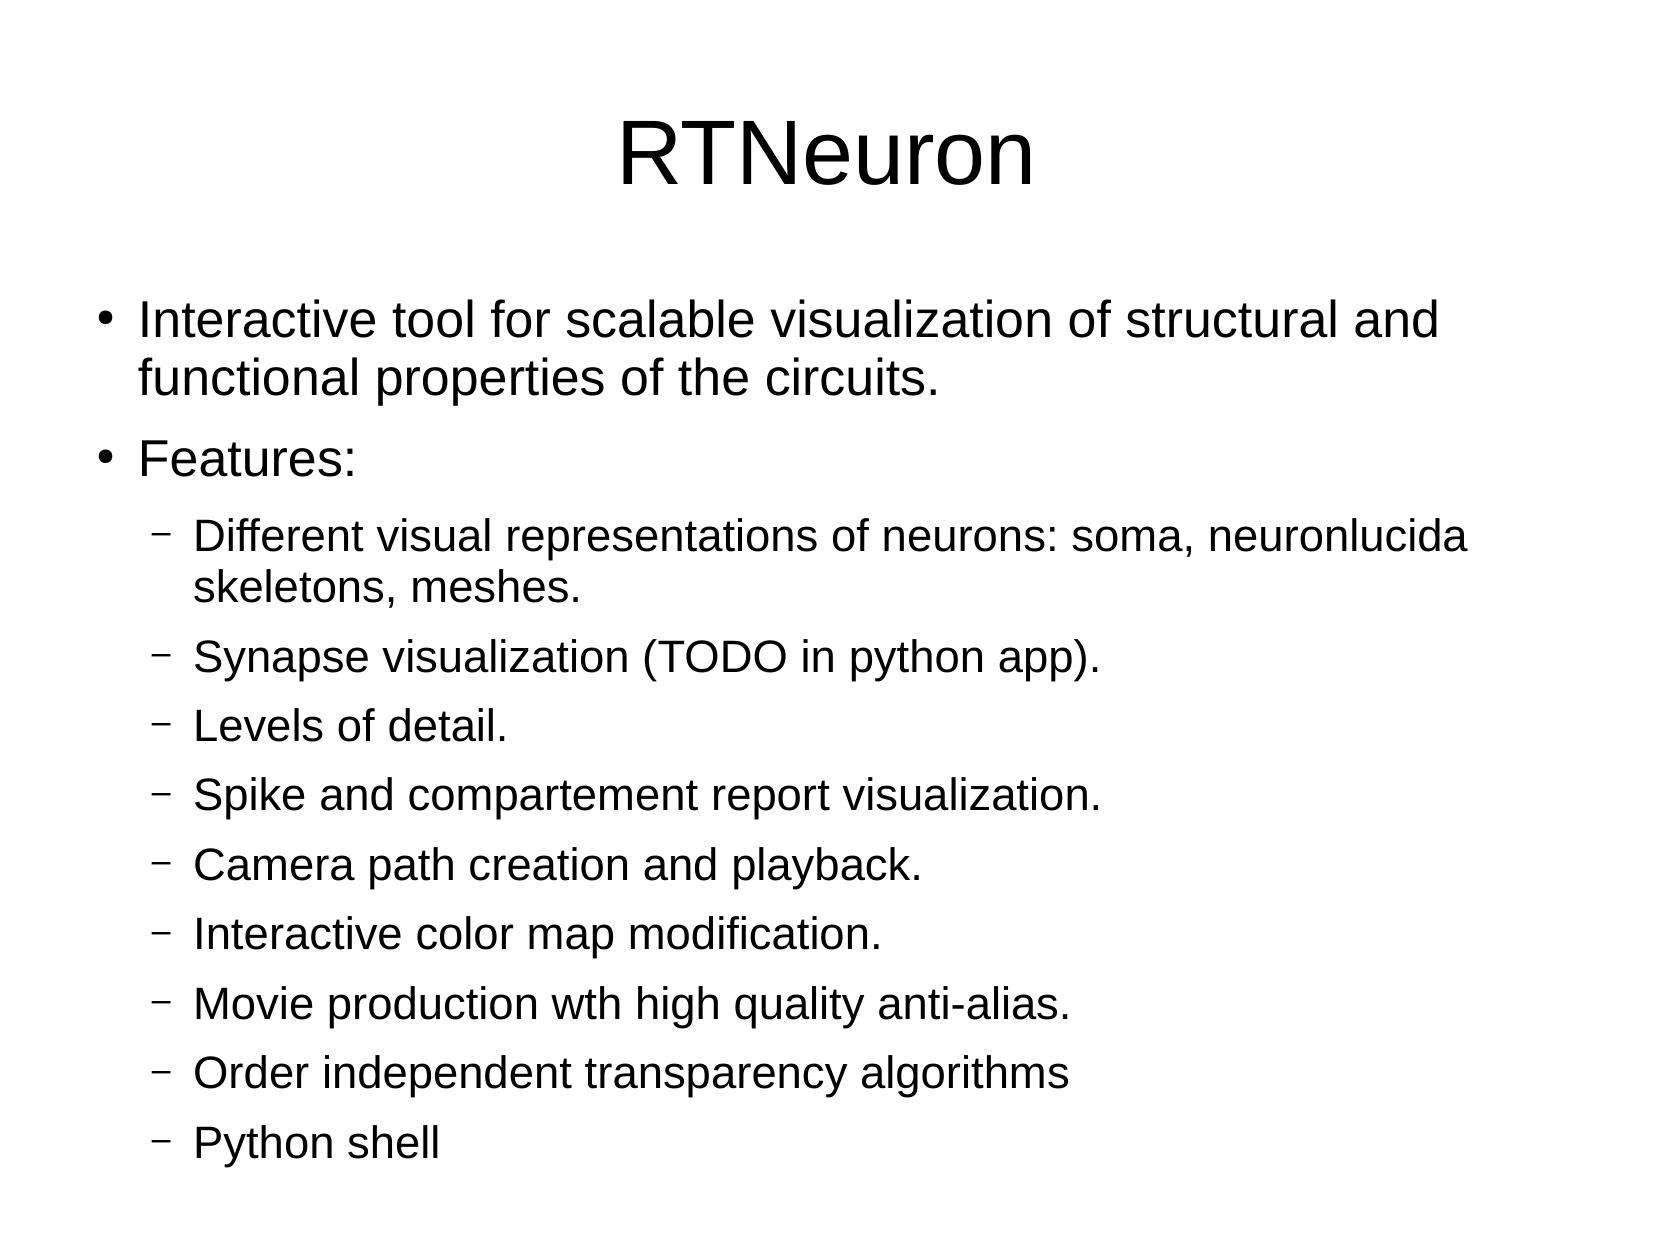

# RTNeuron
Interactive tool for scalable visualization of structural and functional properties of the circuits.
Features:
Different visual representations of neurons: soma, neuronlucida skeletons, meshes.
Synapse visualization (TODO in python app).
Levels of detail.
Spike and compartement report visualization.
Camera path creation and playback.
Interactive color map modification.
Movie production wth high quality anti-alias.
Order independent transparency algorithms
Python shell